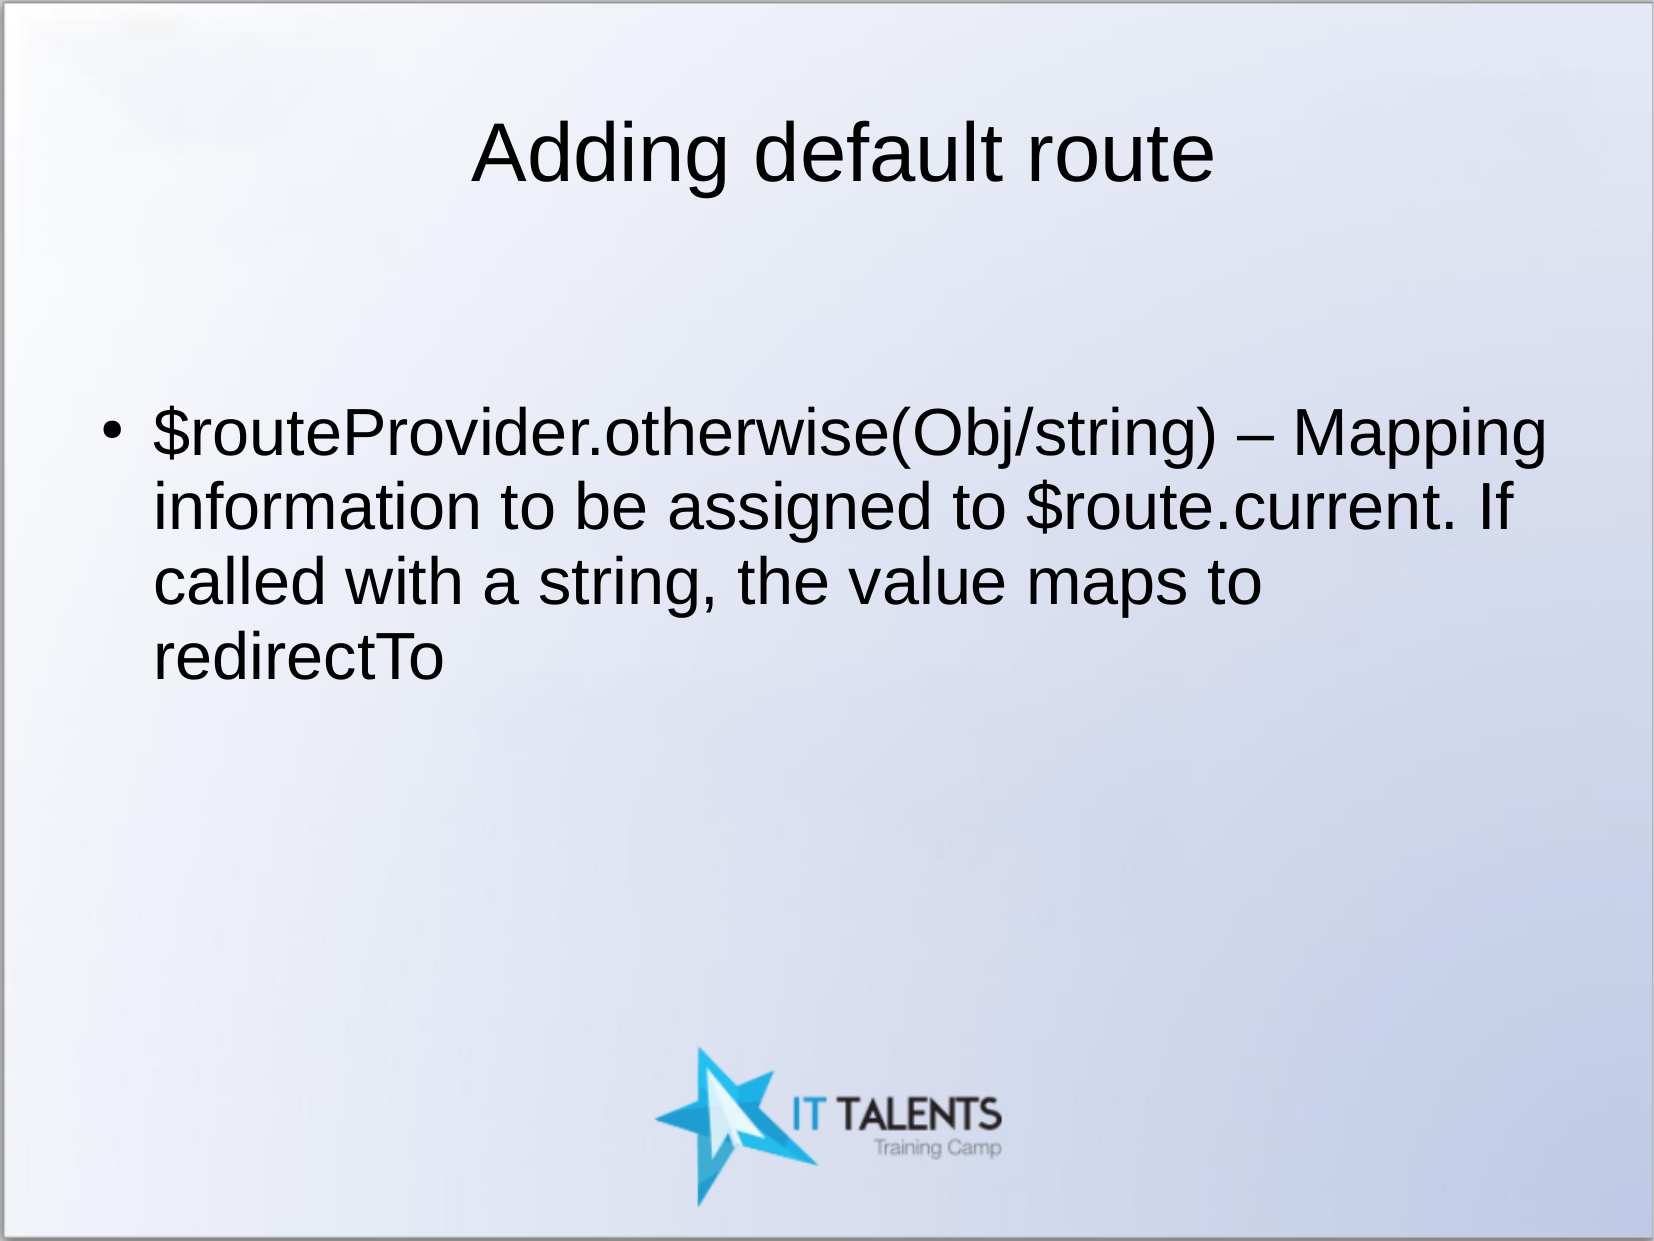

# Adding default route
$routeProvider.otherwise(Obj/string) – Mapping information to be assigned to $route.current. If called with a string, the value maps to redirectTo